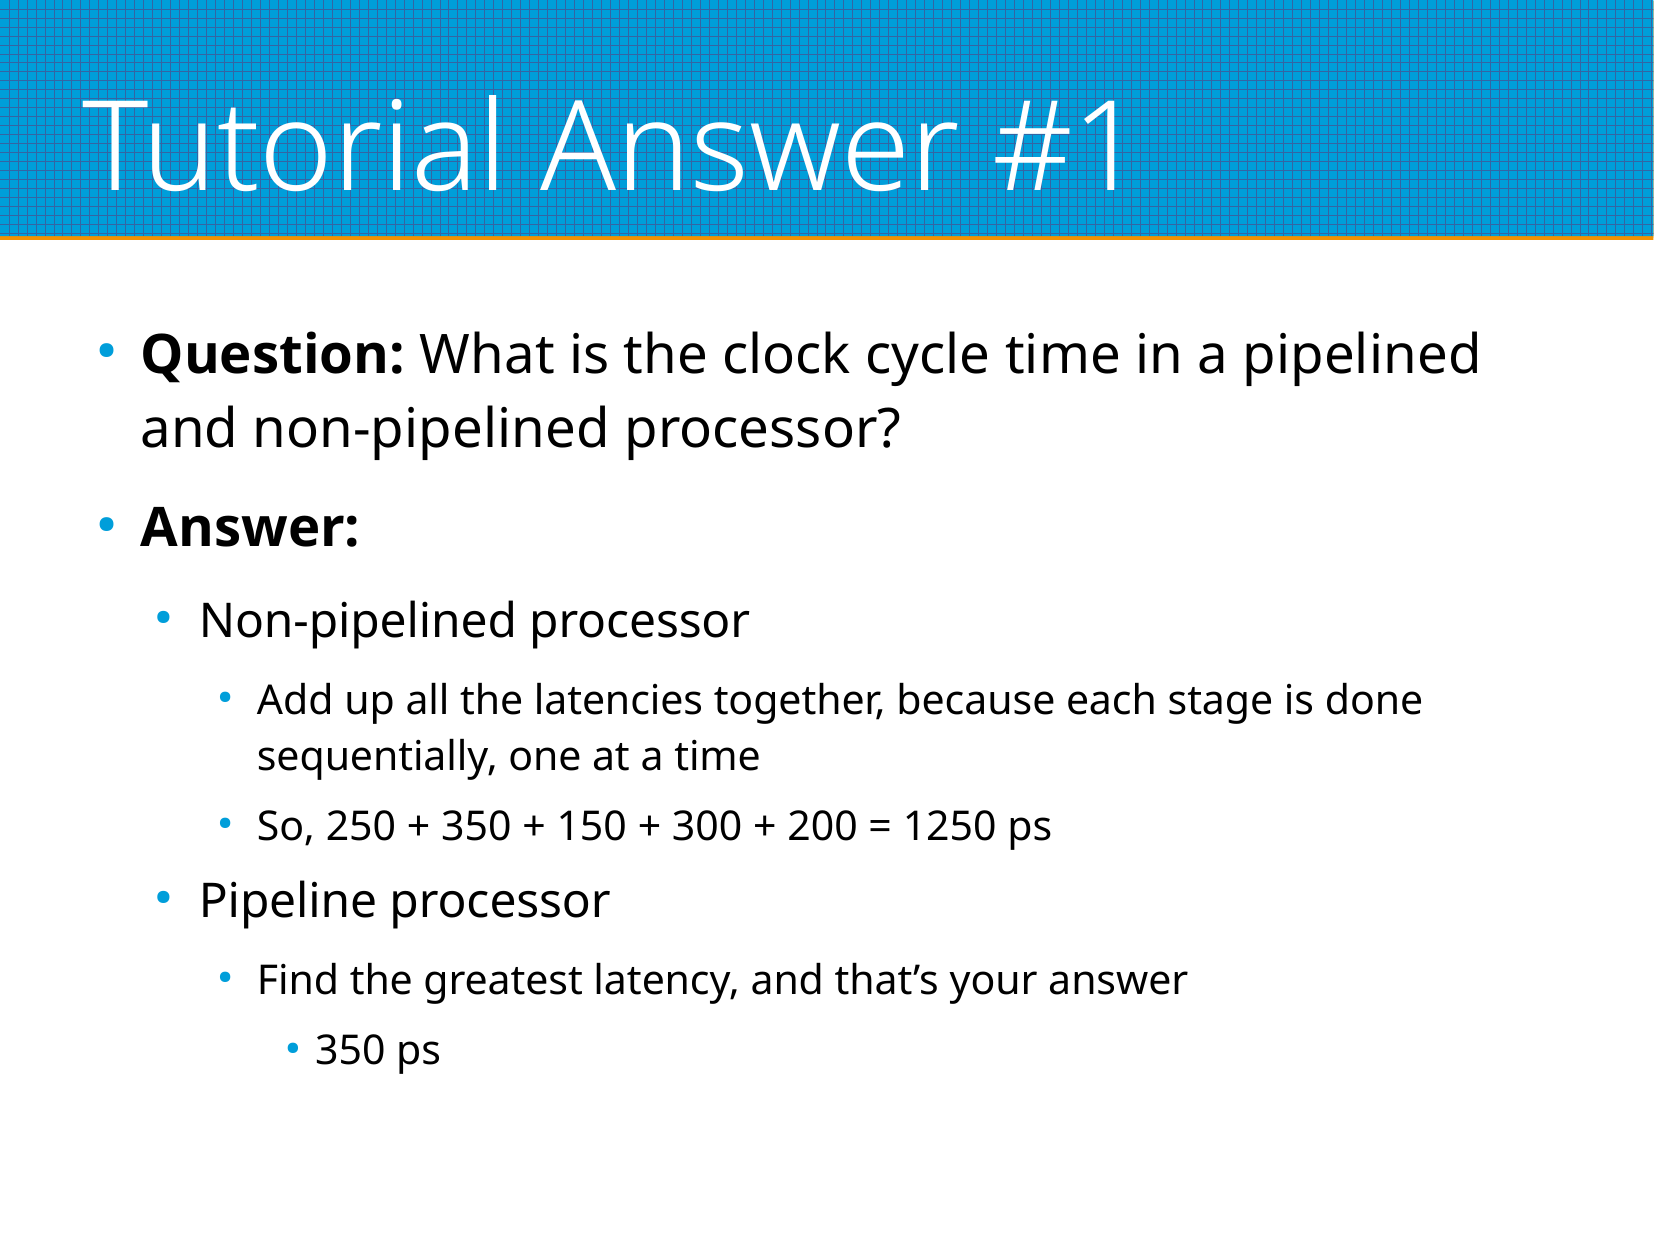

# Tutorial Answer #1
Question: What is the clock cycle time in a pipelined and non-pipelined processor?
Answer:
Non-pipelined processor
Add up all the latencies together, because each stage is done sequentially, one at a time
So, 250 + 350 + 150 + 300 + 200 = 1250 ps
Pipeline processor
Find the greatest latency, and that’s your answer
350 ps